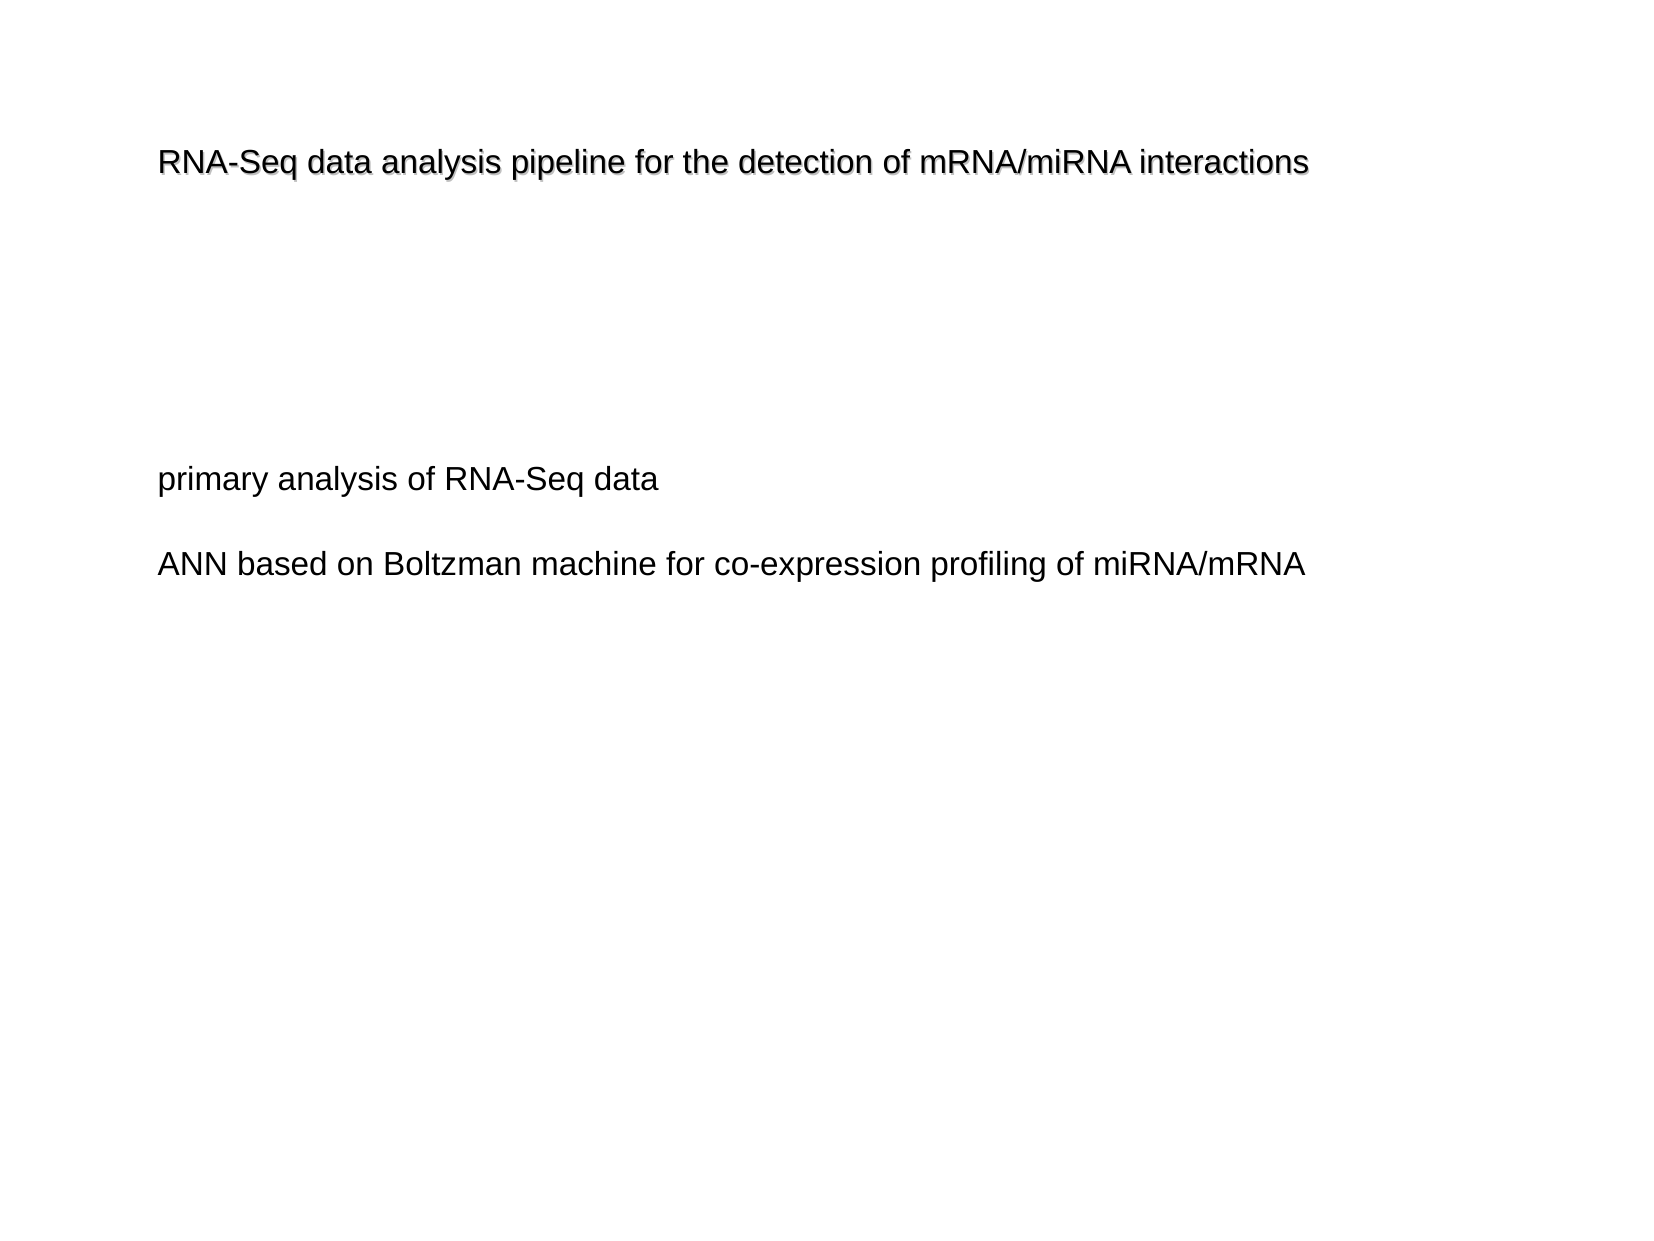

# RNA-Seq data analysis pipeline for the detection of mRNA/miRNA interactions
primary analysis of RNA-Seq data
ANN based on Boltzman machine for co-expression profiling of miRNA/mRNA